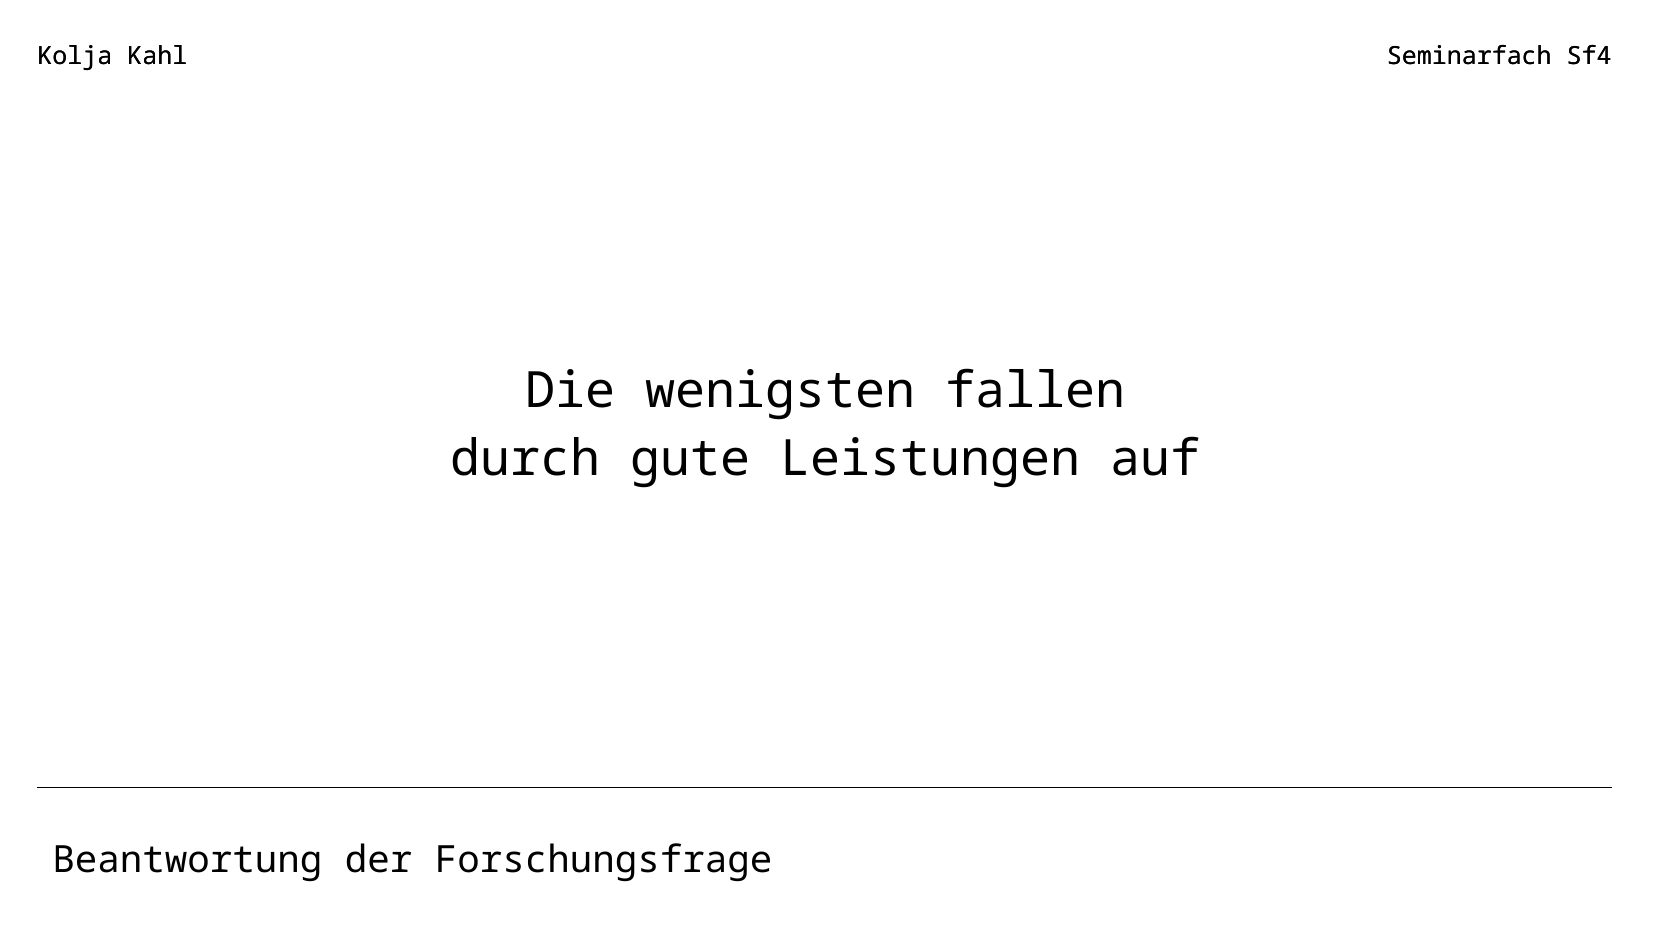

Kolja Kahl
Seminarfach Sf4
Kolja Kahl
Seminarfach Sf4
Die wenigsten fallen
durch gute Leistungen auf
Beantwortung der Forschungsfrage